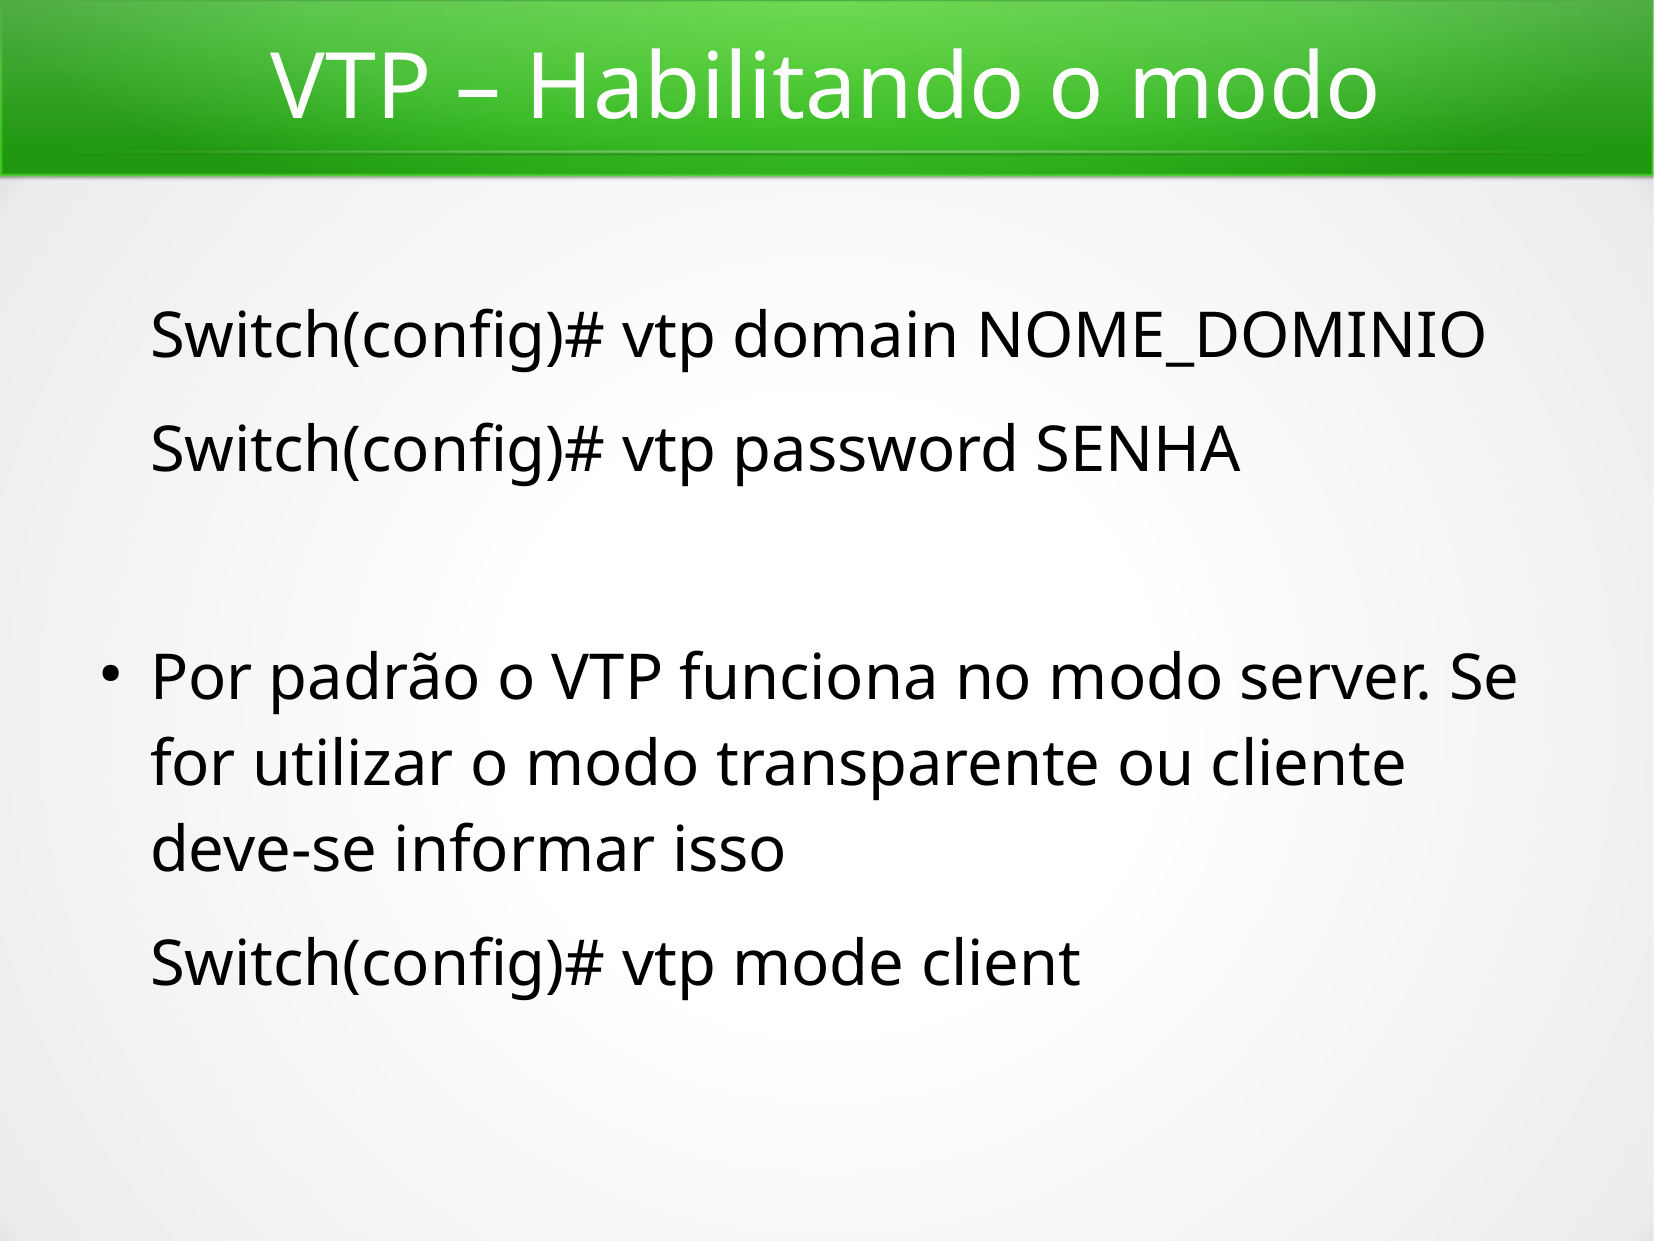

# VTP – Habilitando o modo
Switch(config)# vtp domain NOME_DOMINIO
Switch(config)# vtp password SENHA
Por padrão o VTP funciona no modo server. Se for utilizar o modo transparente ou cliente deve-se informar isso
Switch(config)# vtp mode client